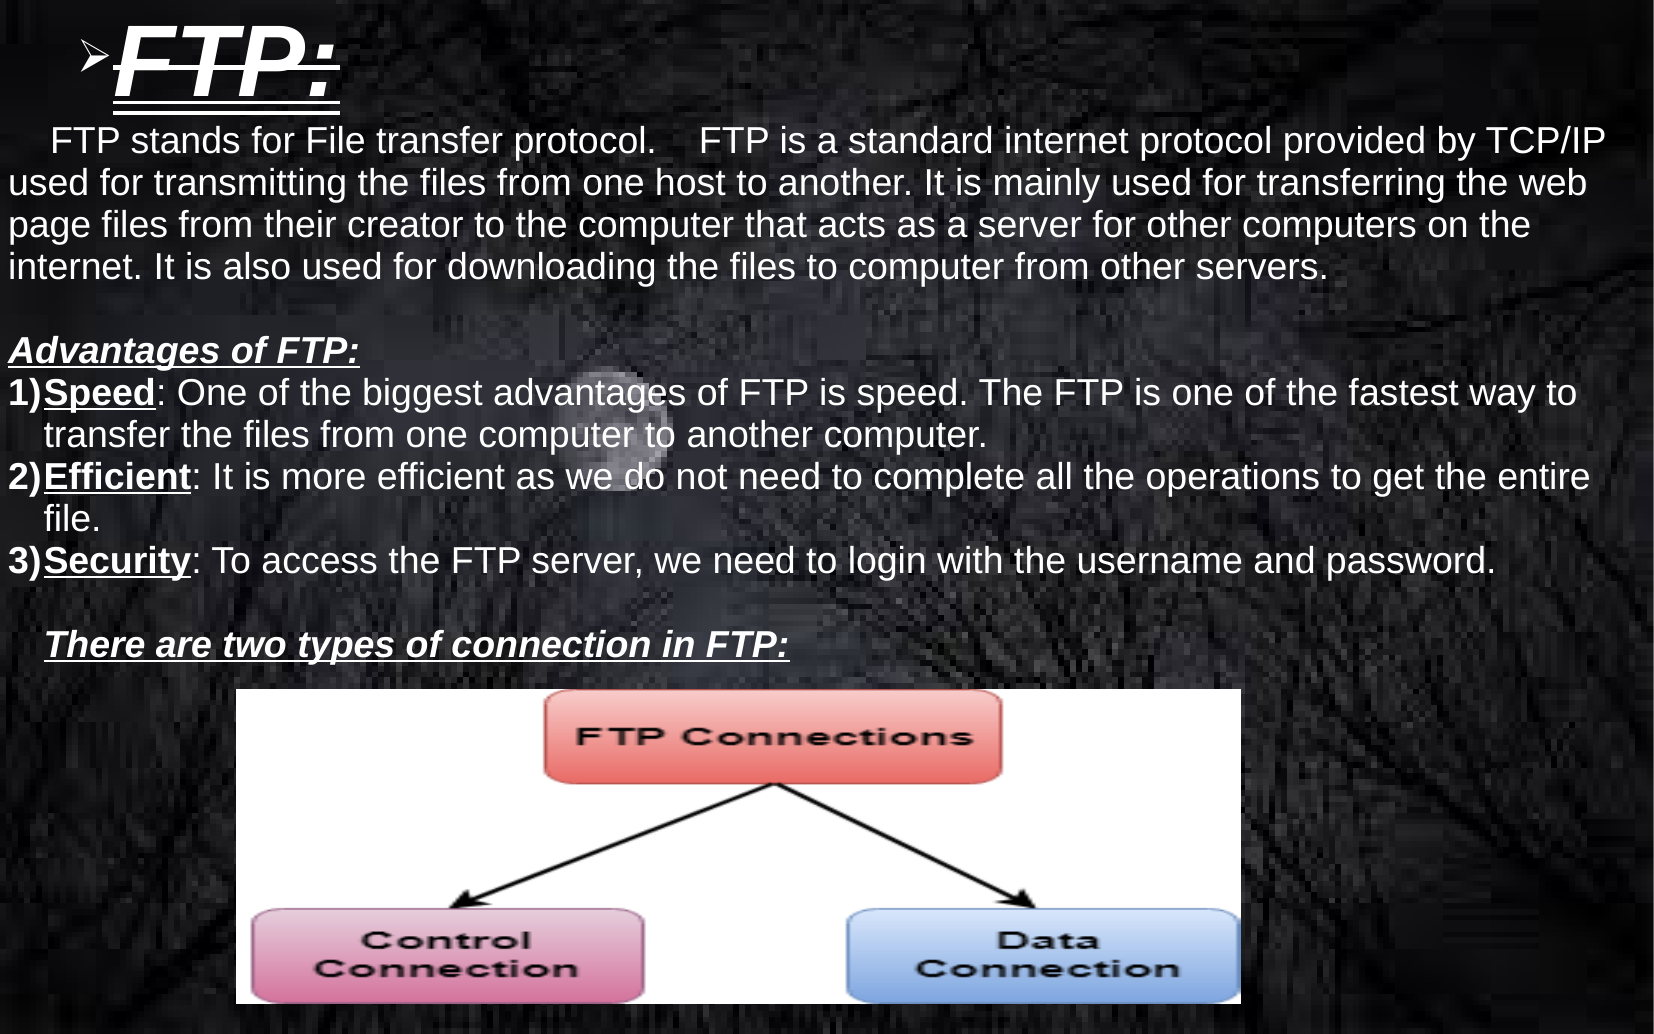

FTP stands for File transfer protocol. FTP is a standard internet protocol provided by TCP/IP used for transmitting the files from one host to another. It is mainly used for transferring the web page files from their creator to the computer that acts as a server for other computers on the internet. It is also used for downloading the files to computer from other servers.
Advantages of FTP:
Speed: One of the biggest advantages of FTP is speed. The FTP is one of the fastest way to transfer the files from one computer to another computer.
Efficient: It is more efficient as we do not need to complete all the operations to get the entire file.
Security: To access the FTP server, we need to login with the username and password.
There are two types of connection in FTP:
# FTP: